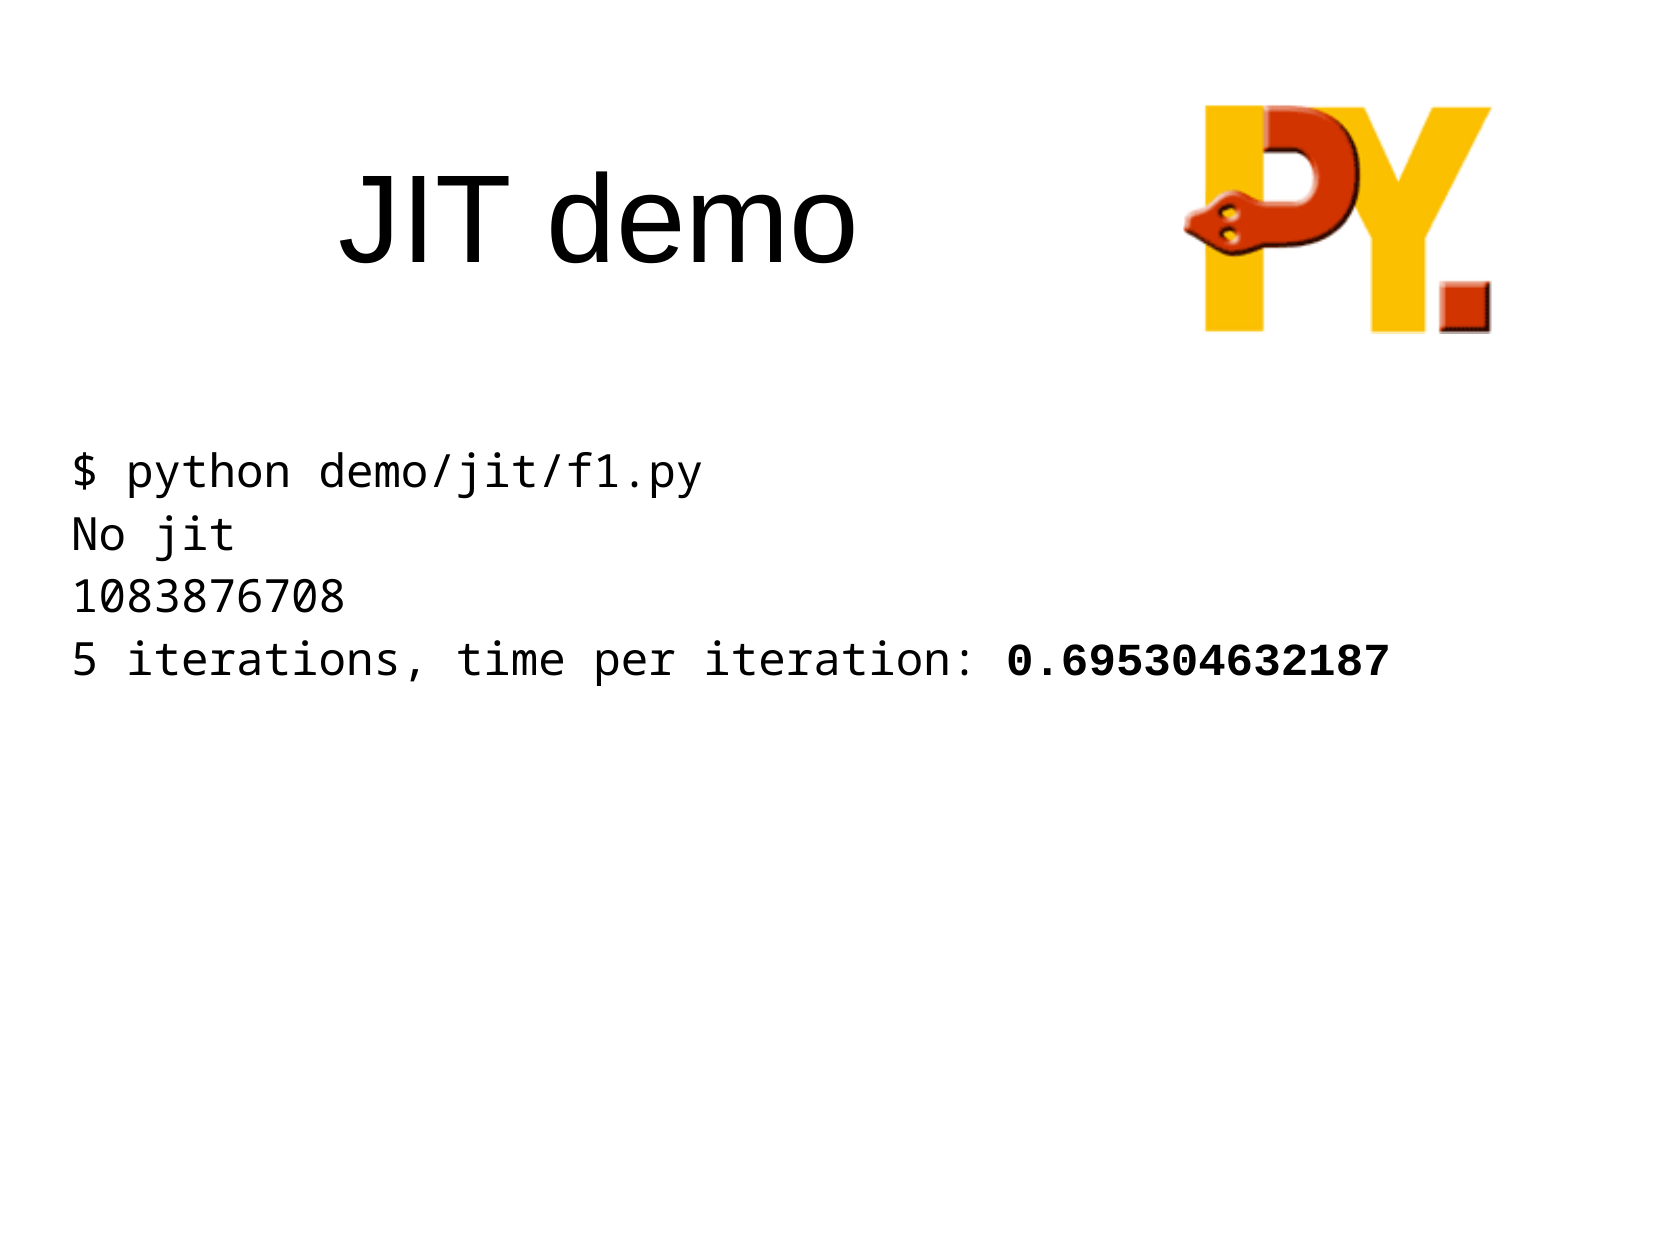

# JIT demo
$ python demo/jit/f1.py
No jit
1083876708
5 iterations, time per iteration: 0.695304632187